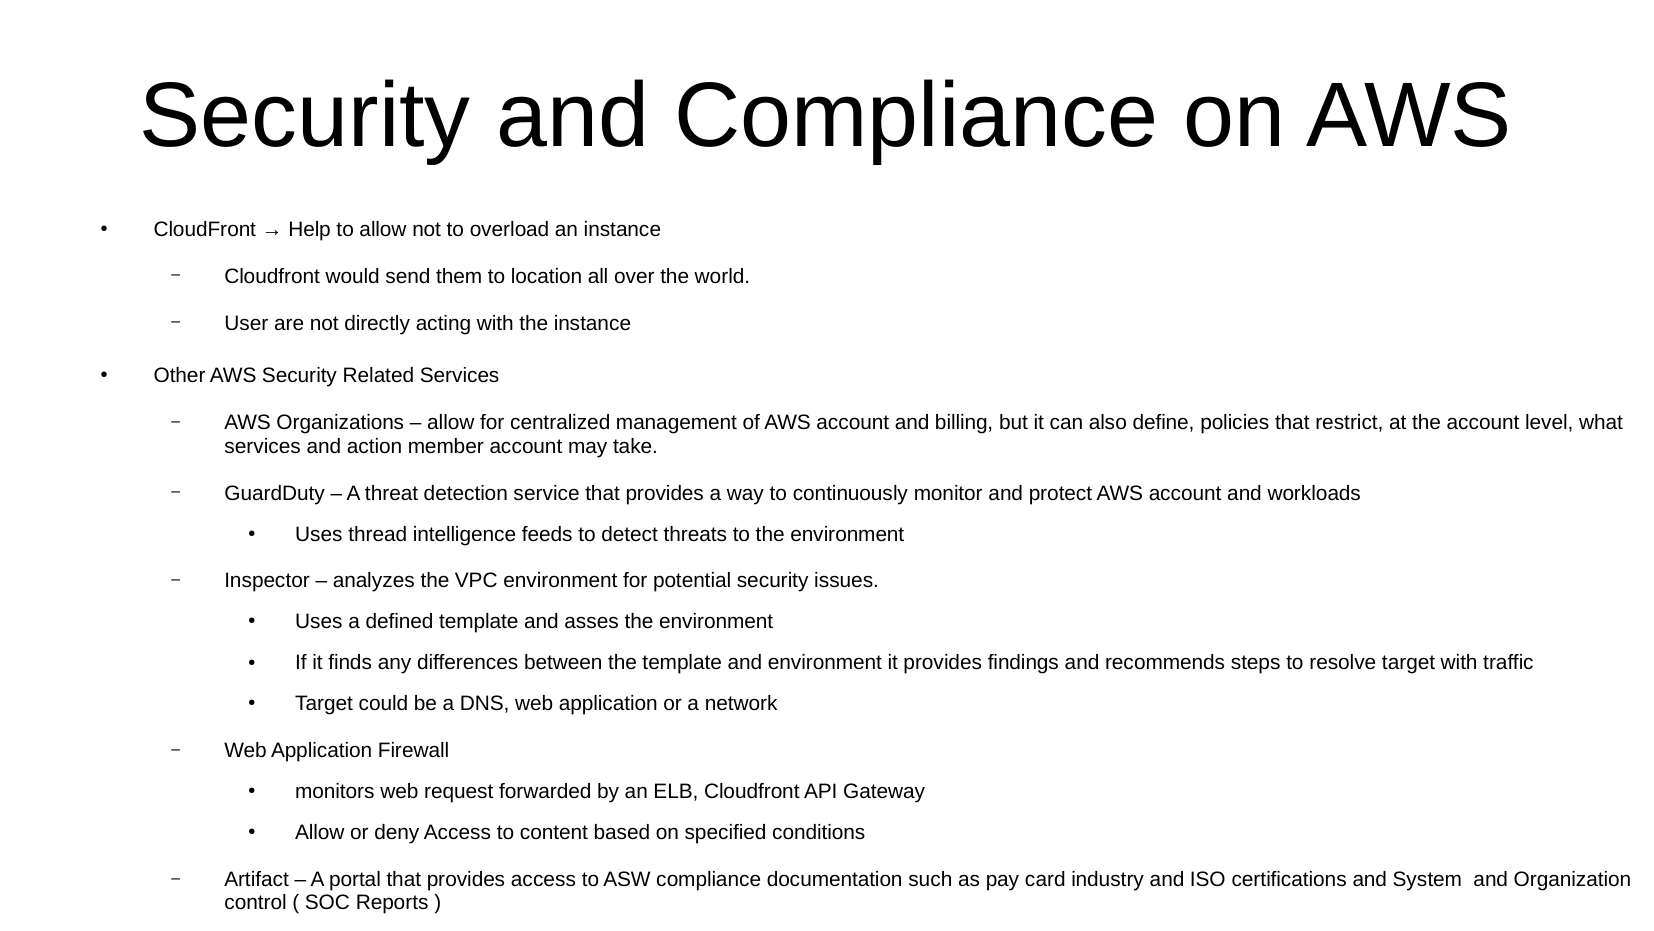

# Security and Compliance on AWS
CloudFront → Help to allow not to overload an instance
Cloudfront would send them to location all over the world.
User are not directly acting with the instance
Other AWS Security Related Services
AWS Organizations – allow for centralized management of AWS account and billing, but it can also define, policies that restrict, at the account level, what services and action member account may take.
GuardDuty – A threat detection service that provides a way to continuously monitor and protect AWS account and workloads
Uses thread intelligence feeds to detect threats to the environment
Inspector – analyzes the VPC environment for potential security issues.
Uses a defined template and asses the environment
If it finds any differences between the template and environment it provides findings and recommends steps to resolve target with traffic
Target could be a DNS, web application or a network
Web Application Firewall
monitors web request forwarded by an ELB, Cloudfront API Gateway
Allow or deny Access to content based on specified conditions
Artifact – A portal that provides access to ASW compliance documentation such as pay card industry and ISO certifications and System and Organization control ( SOC Reports )